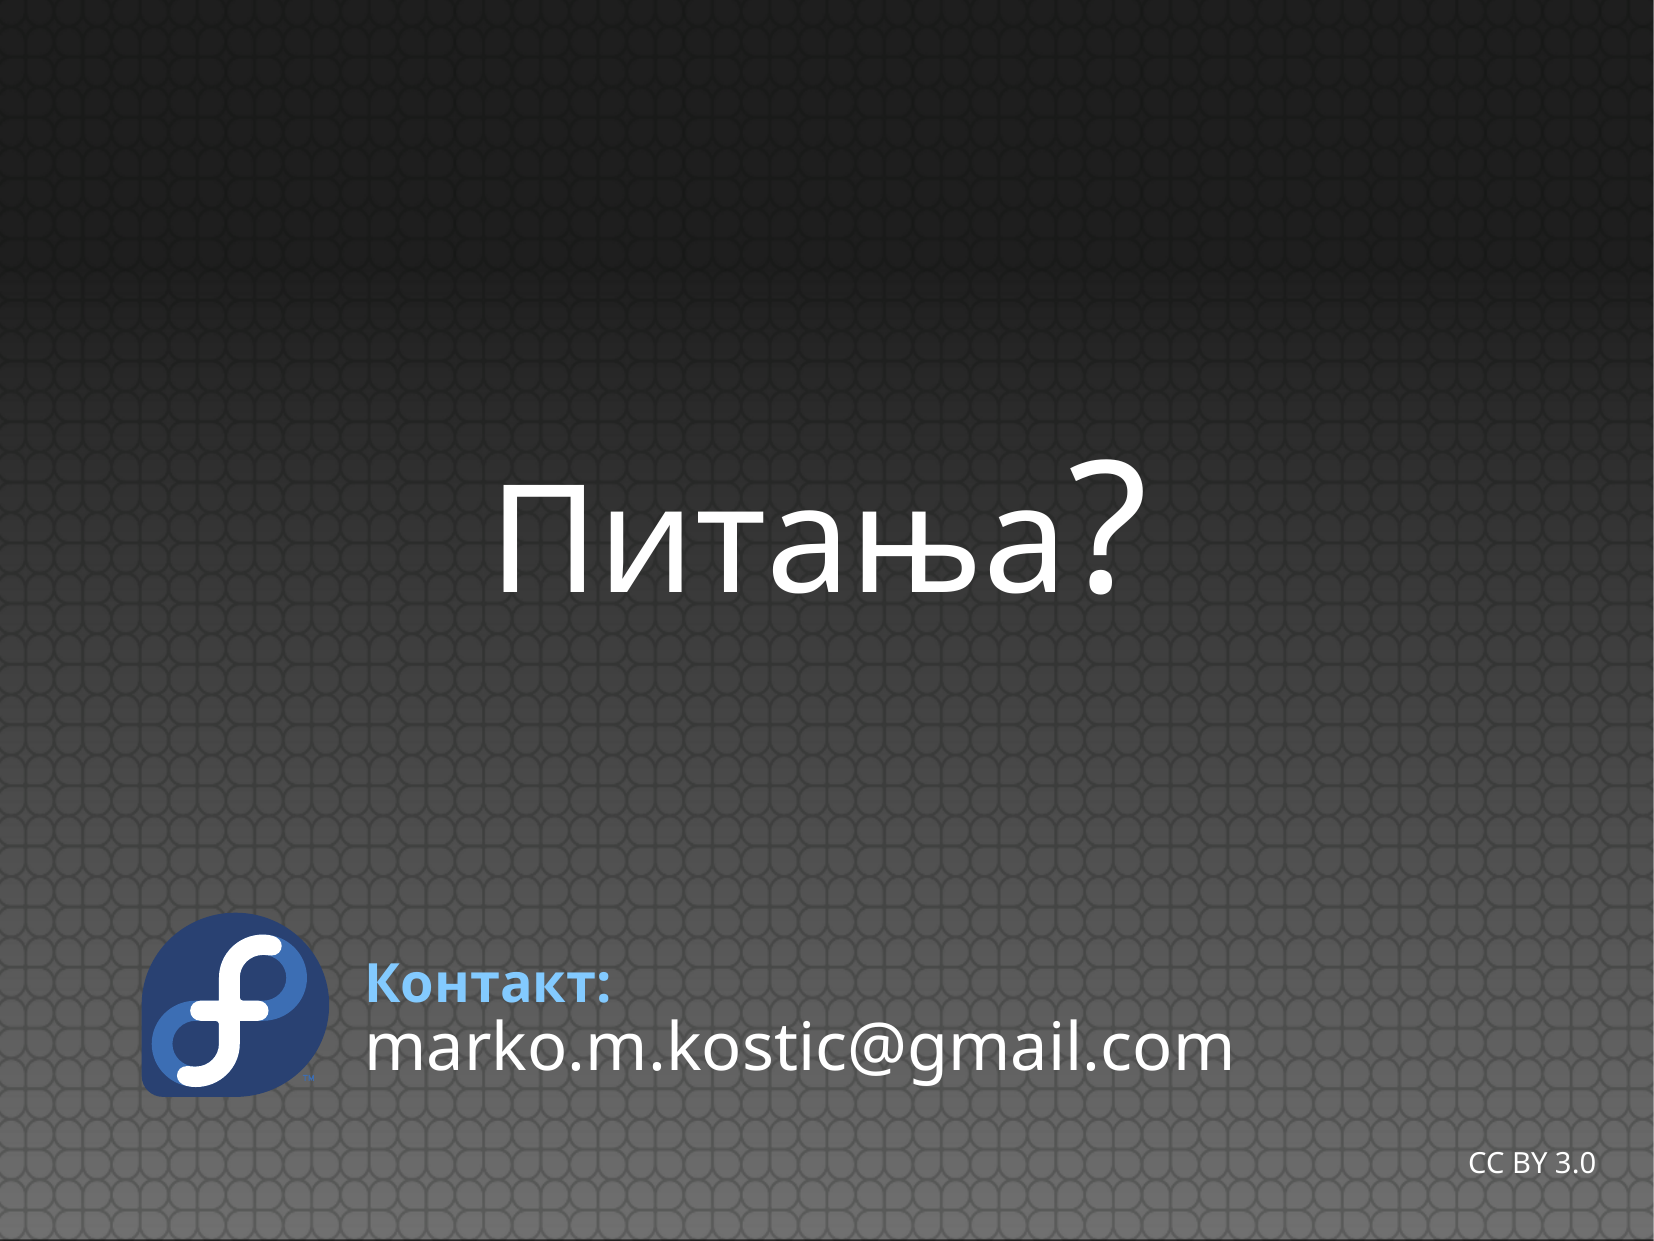

# Питања?
Контакт:
marko.m.kostic@gmail.com
CC BY 3.0